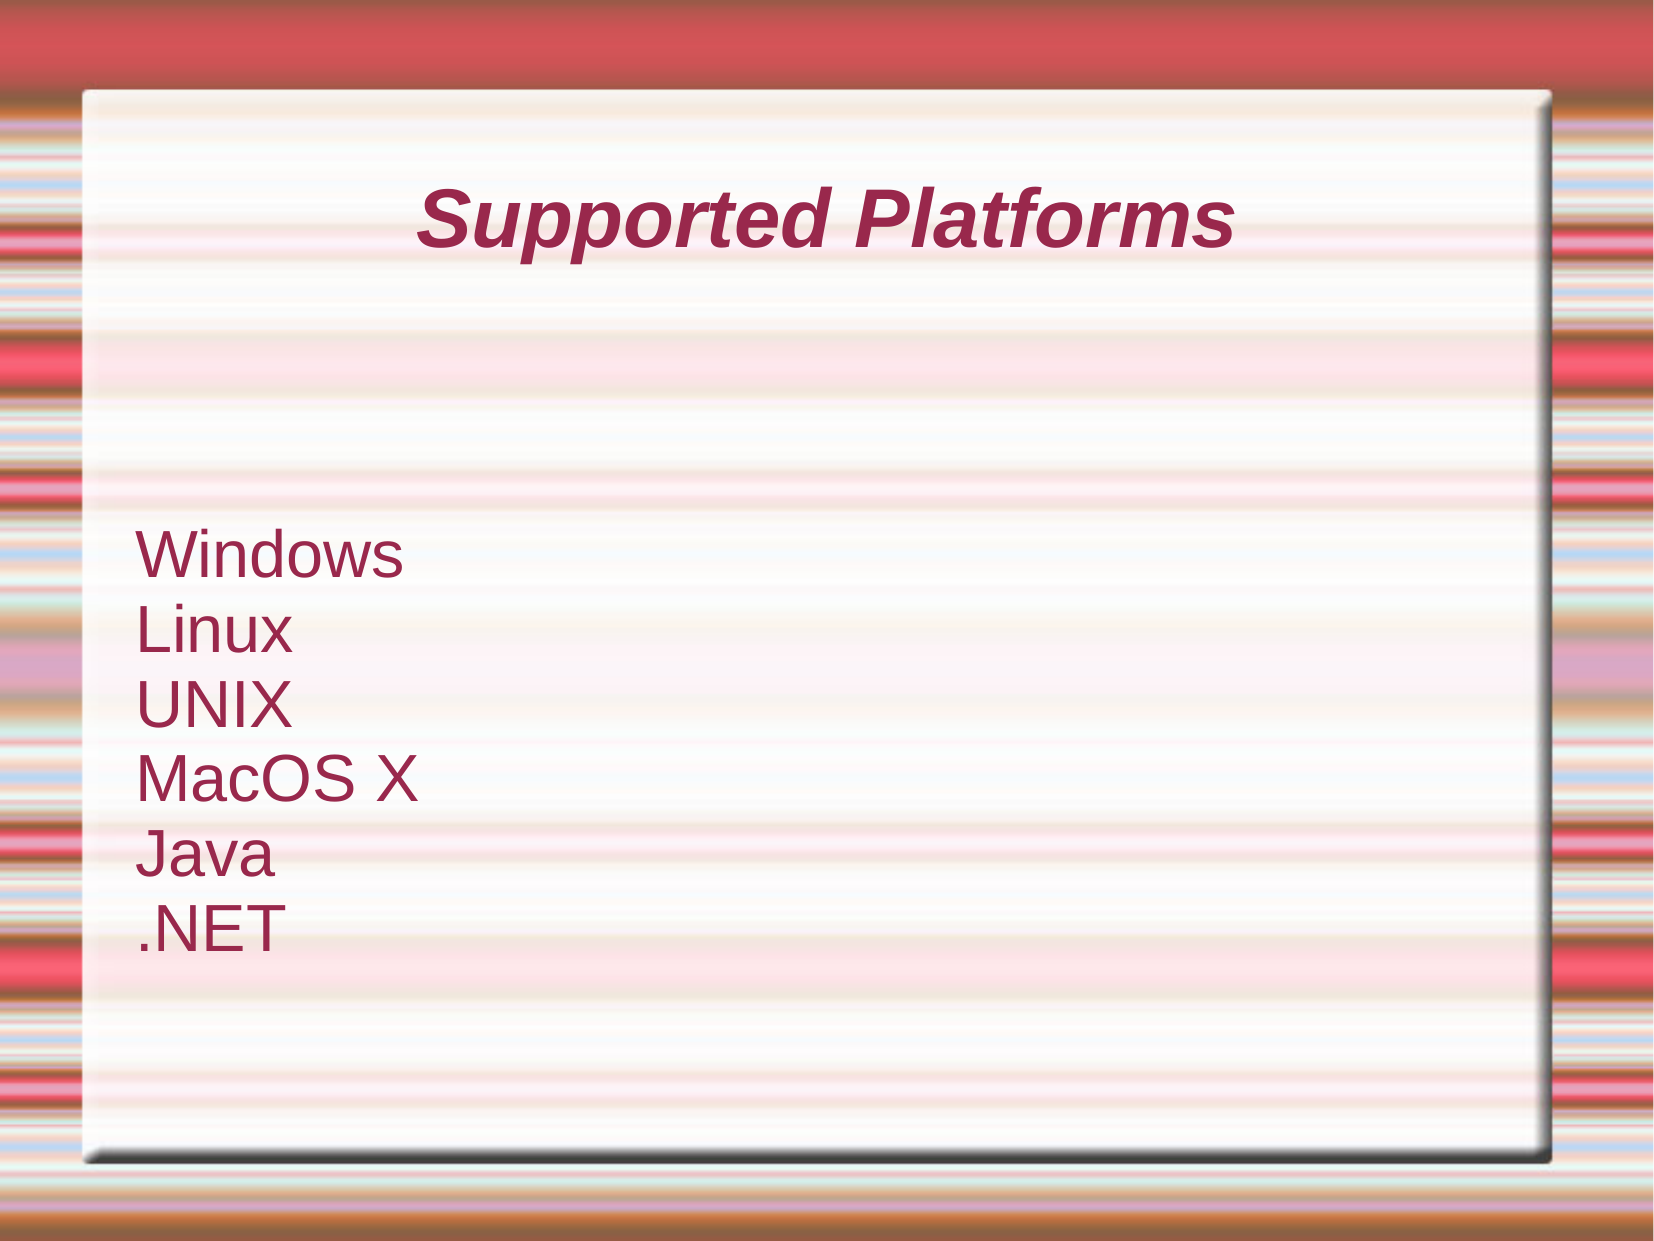

# Supported Platforms
Windows
Linux
UNIX
MacOS X
Java
.NET